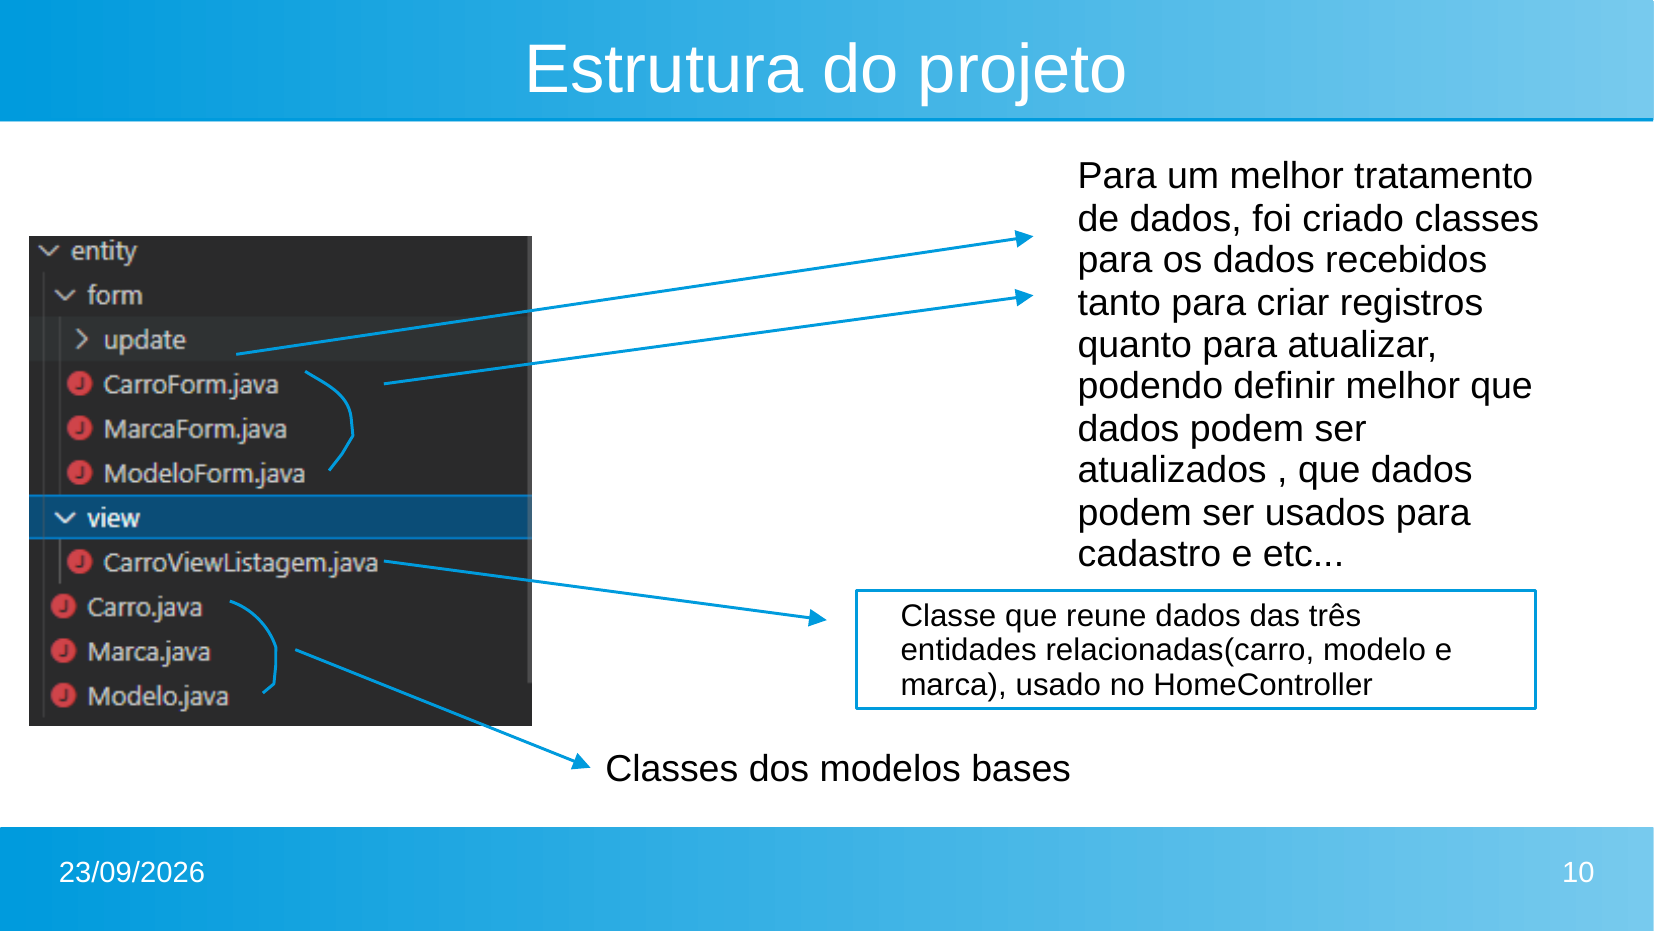

# Estrutura do projeto
Para um melhor tratamento de dados, foi criado classes para os dados recebidos tanto para criar registros quanto para atualizar, podendo definir melhor que dados podem ser atualizados , que dados podem ser usados para cadastro e etc...
Classe que reune dados das três entidades relacionadas(carro, modelo e marca), usado no HomeController
Classes dos modelos bases
10